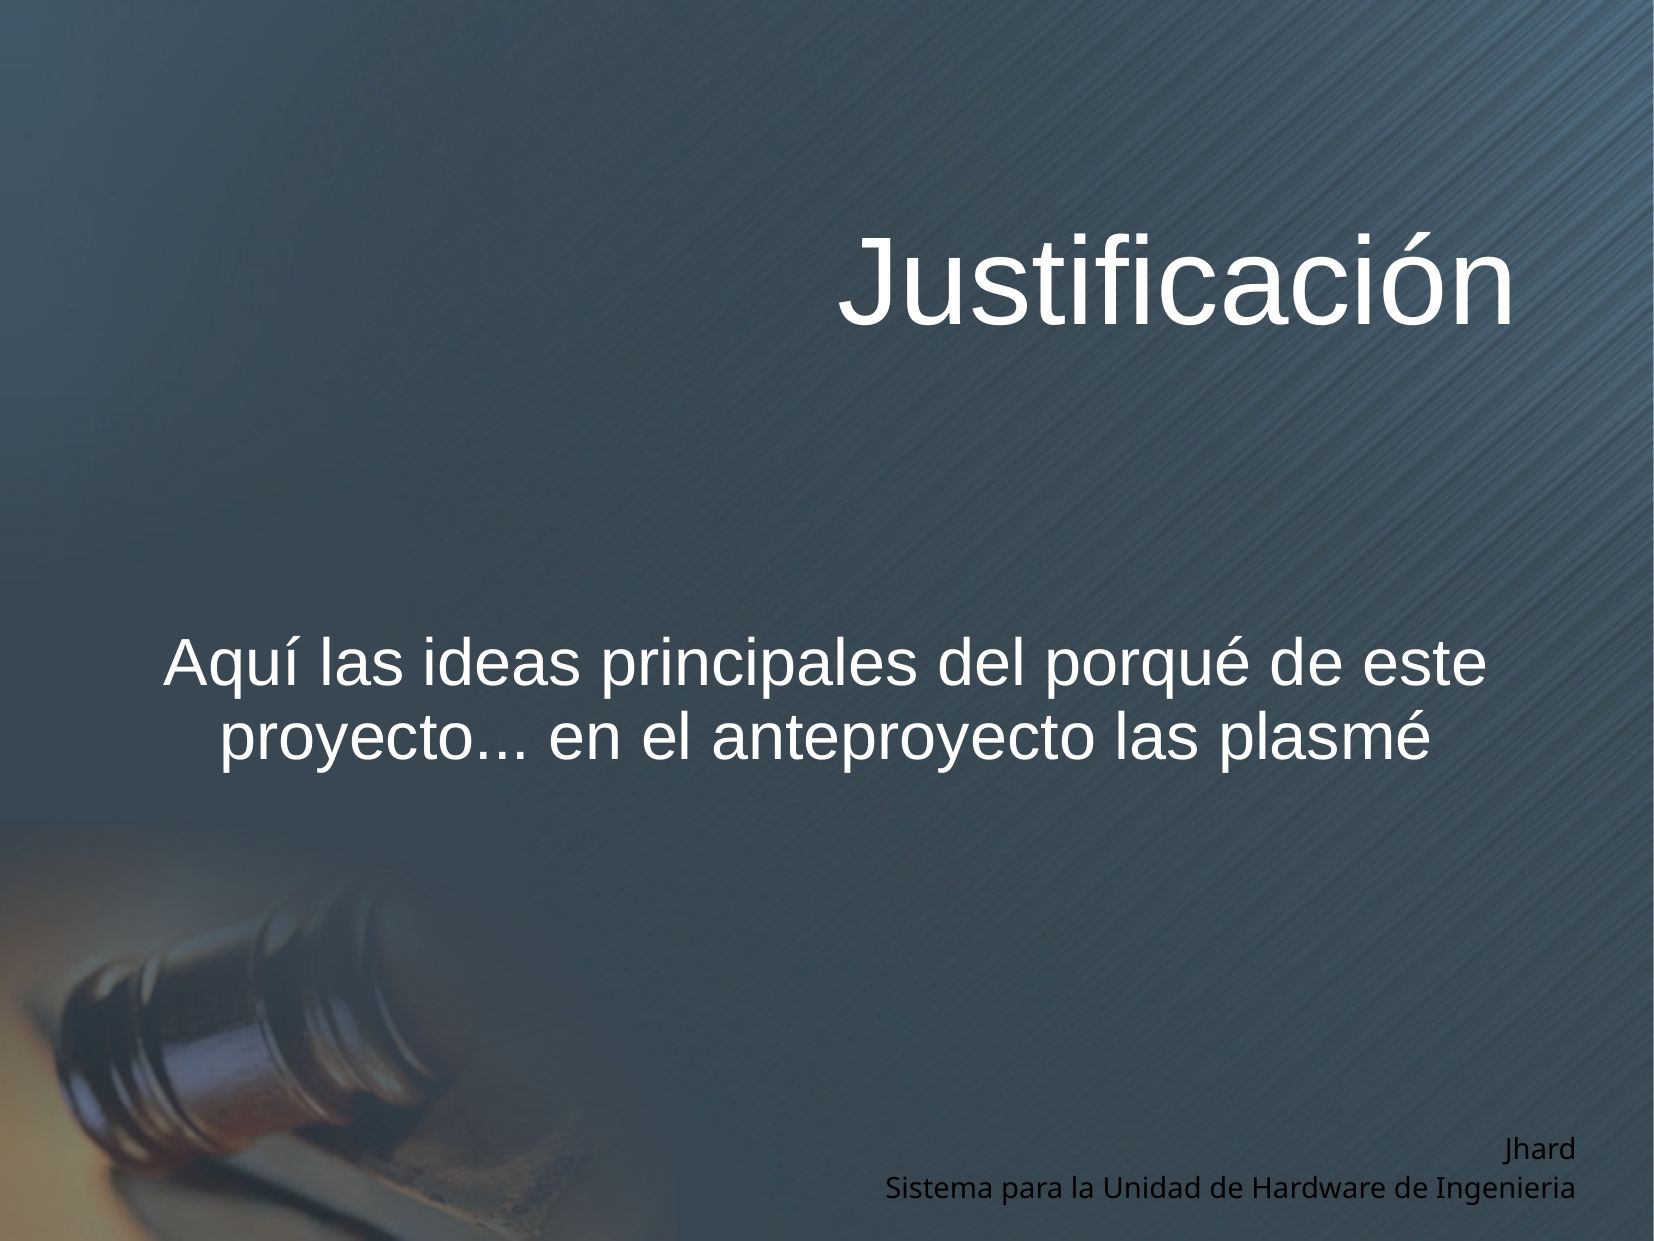

# Justificación
Aquí las ideas principales del porqué de este proyecto... en el anteproyecto las plasmé